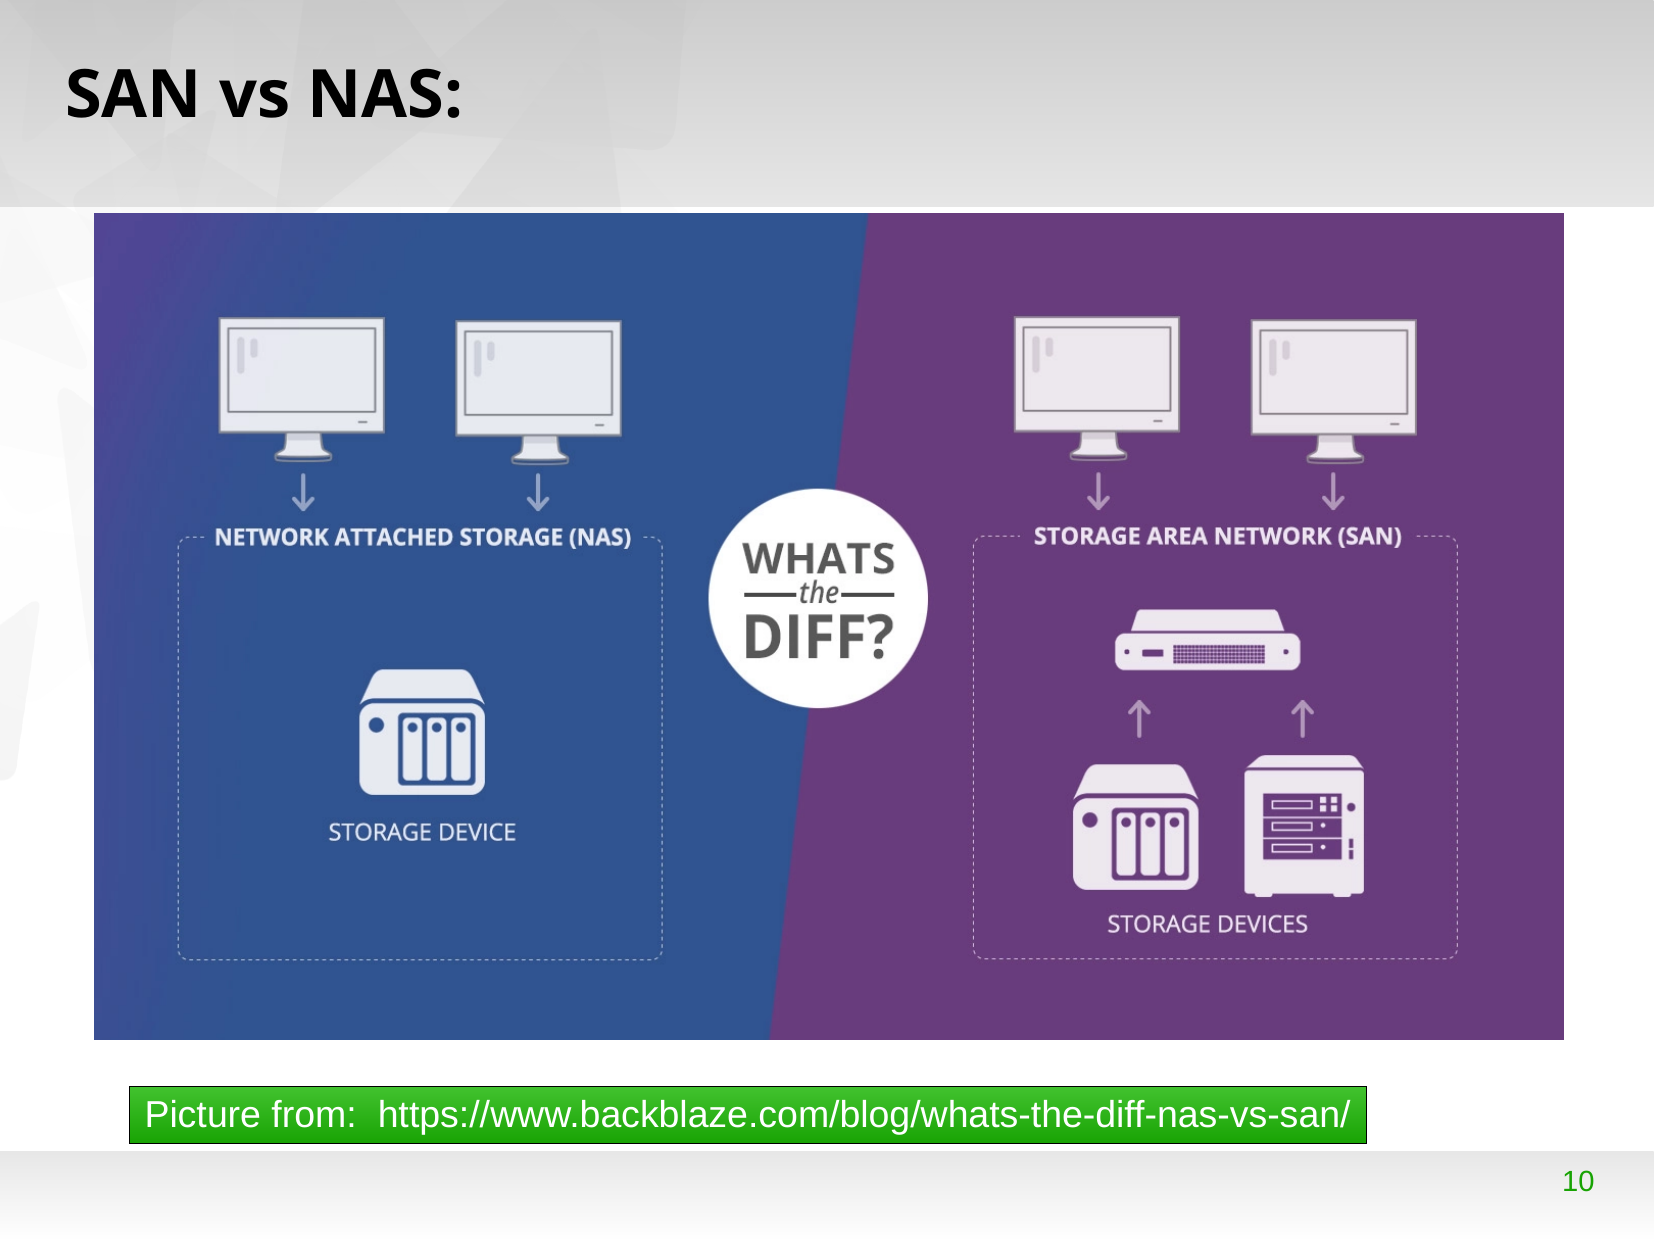

# SAN vs NAS:
Picture from: https://www.backblaze.com/blog/whats-the-diff-nas-vs-san/
10